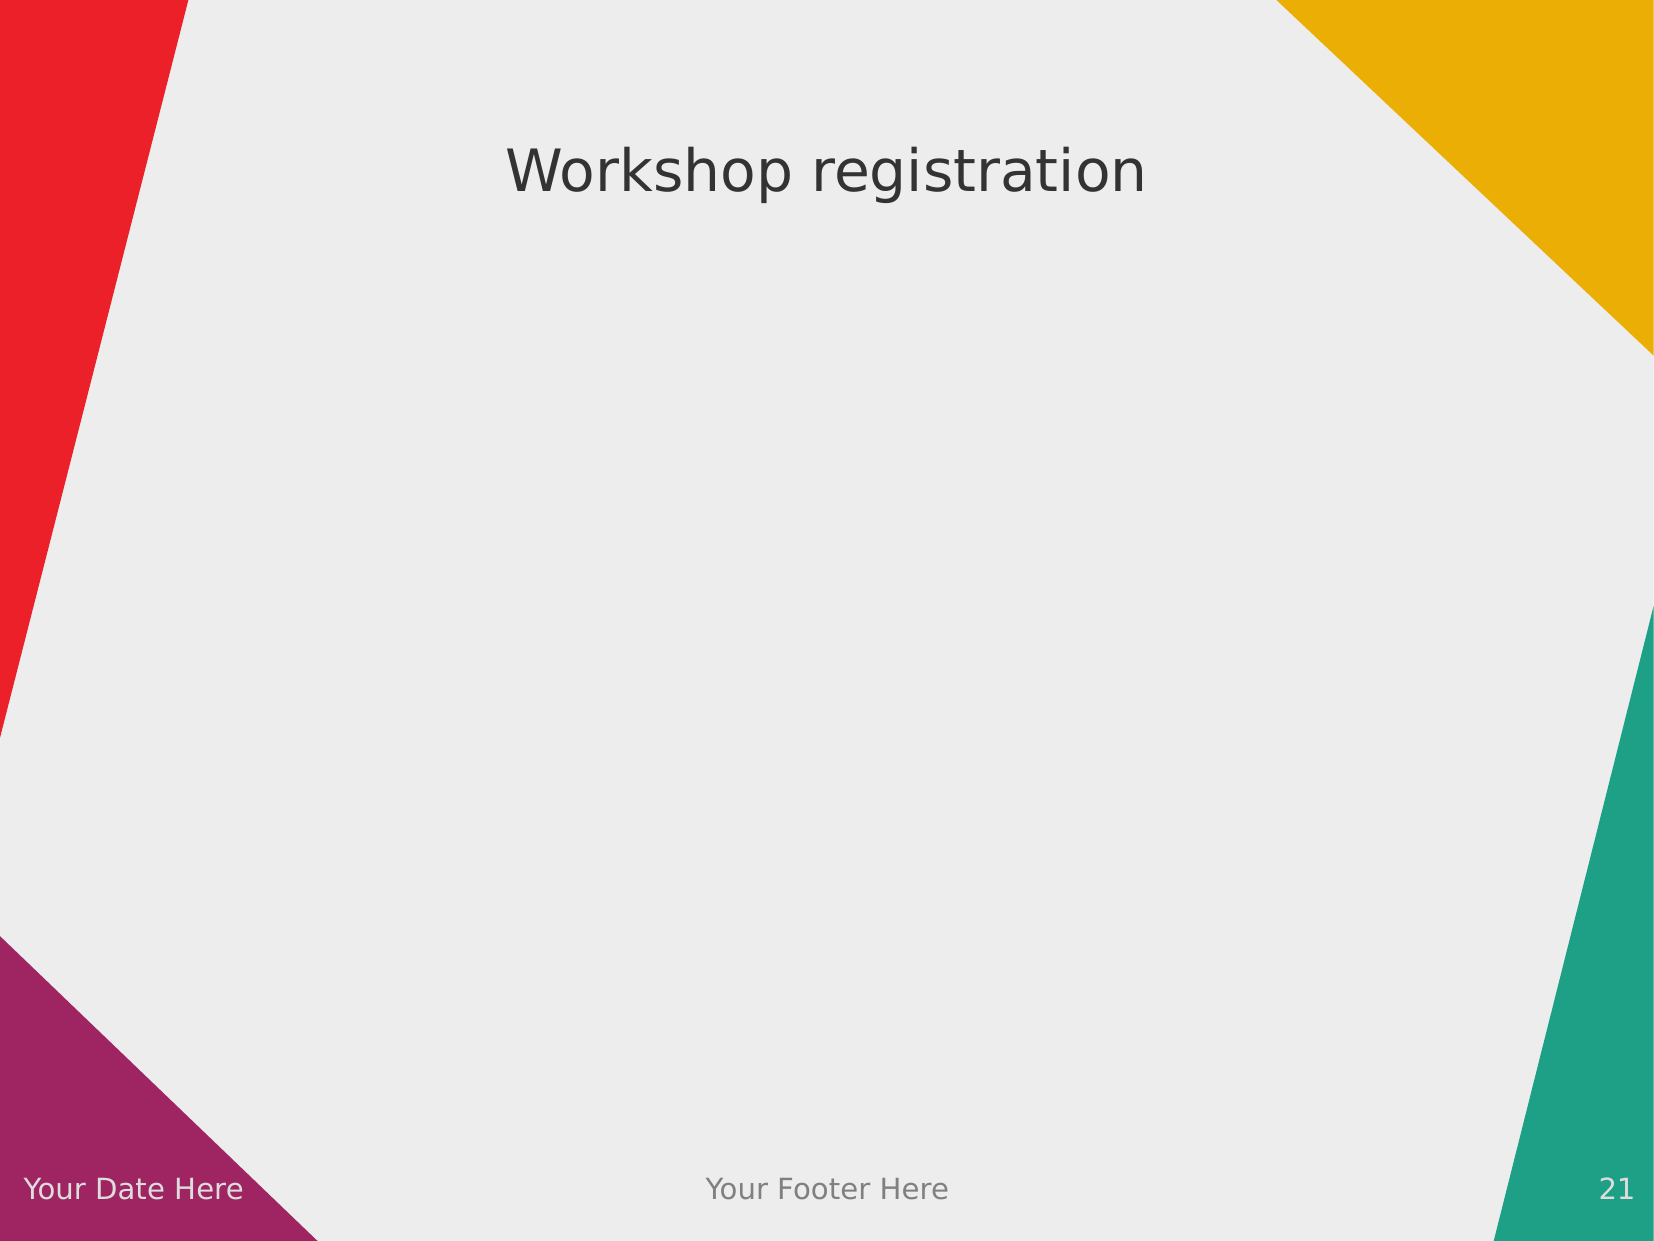

# Workshop registration
Your Date Here
Your Footer Here
21